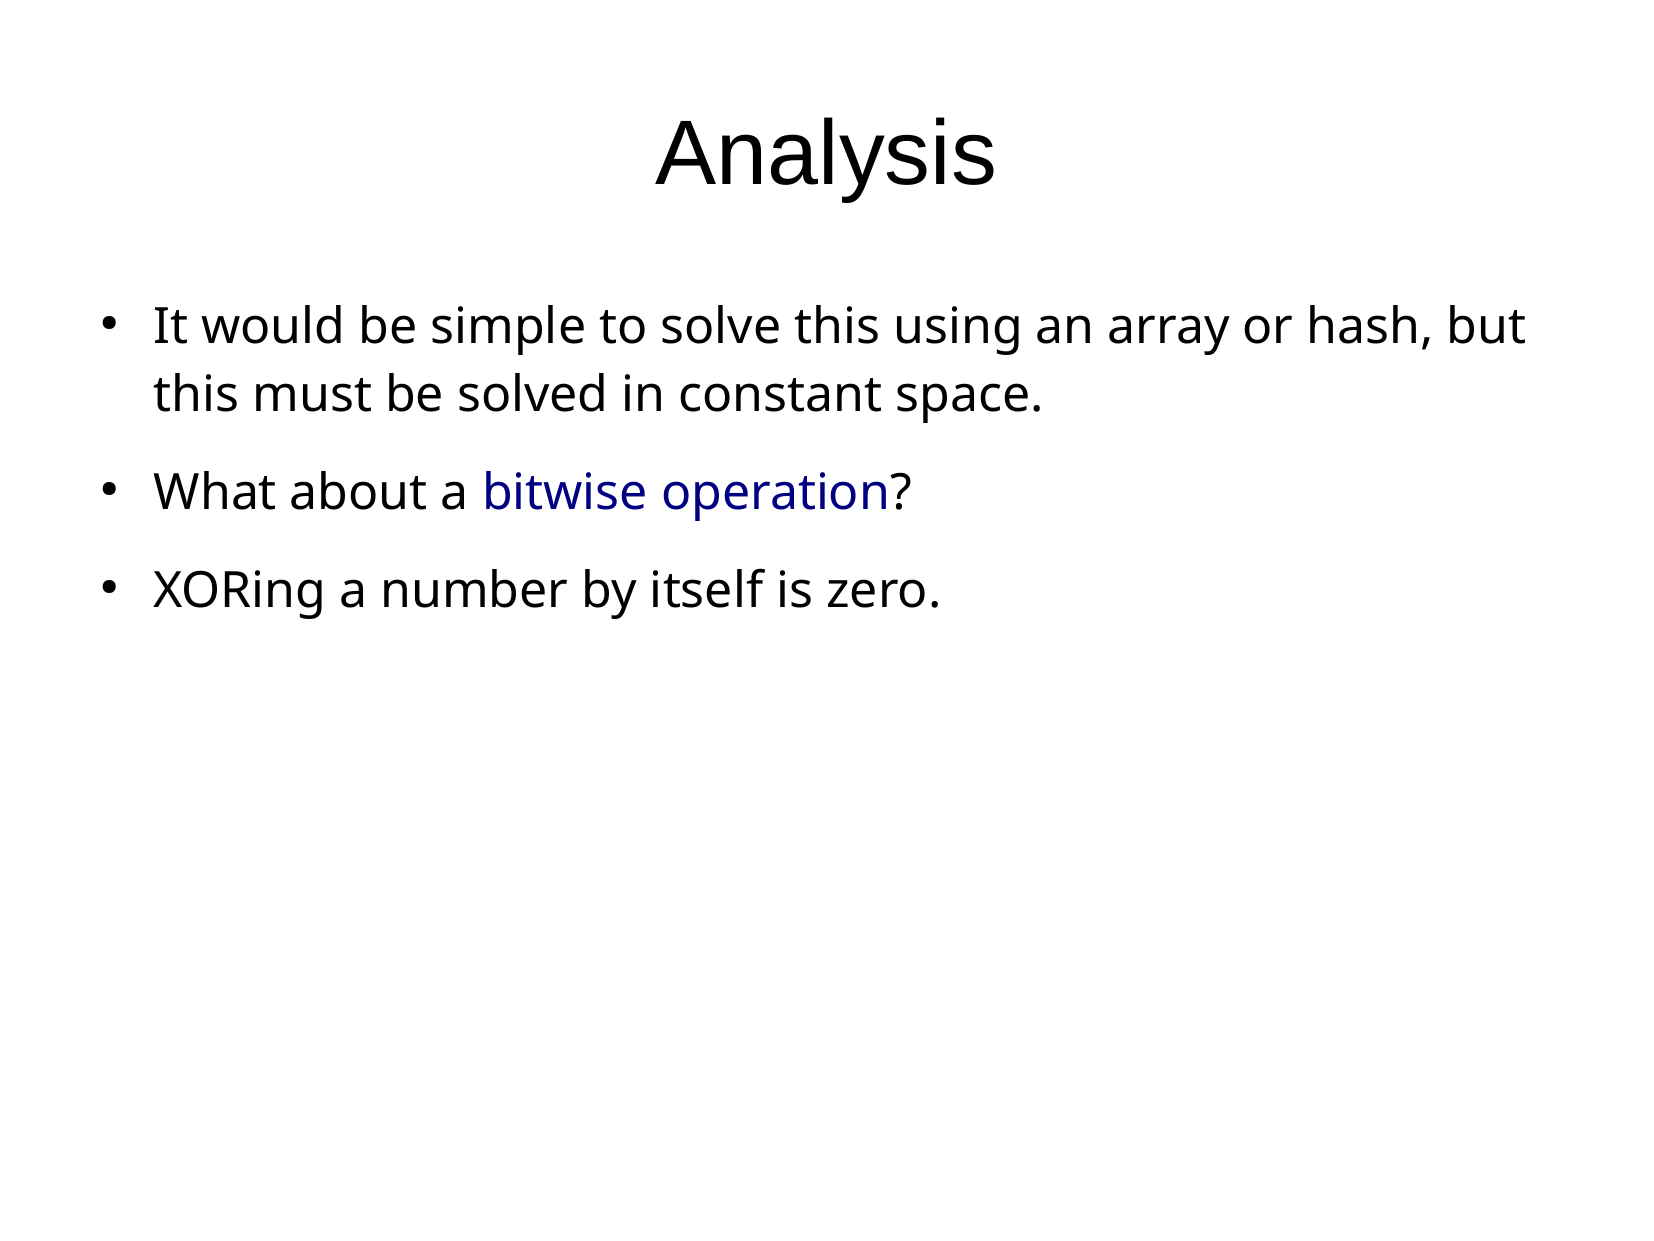

# Analysis
It would be simple to solve this using an array or hash, but this must be solved in constant space.
What about a bitwise operation?
XORing a number by itself is zero.